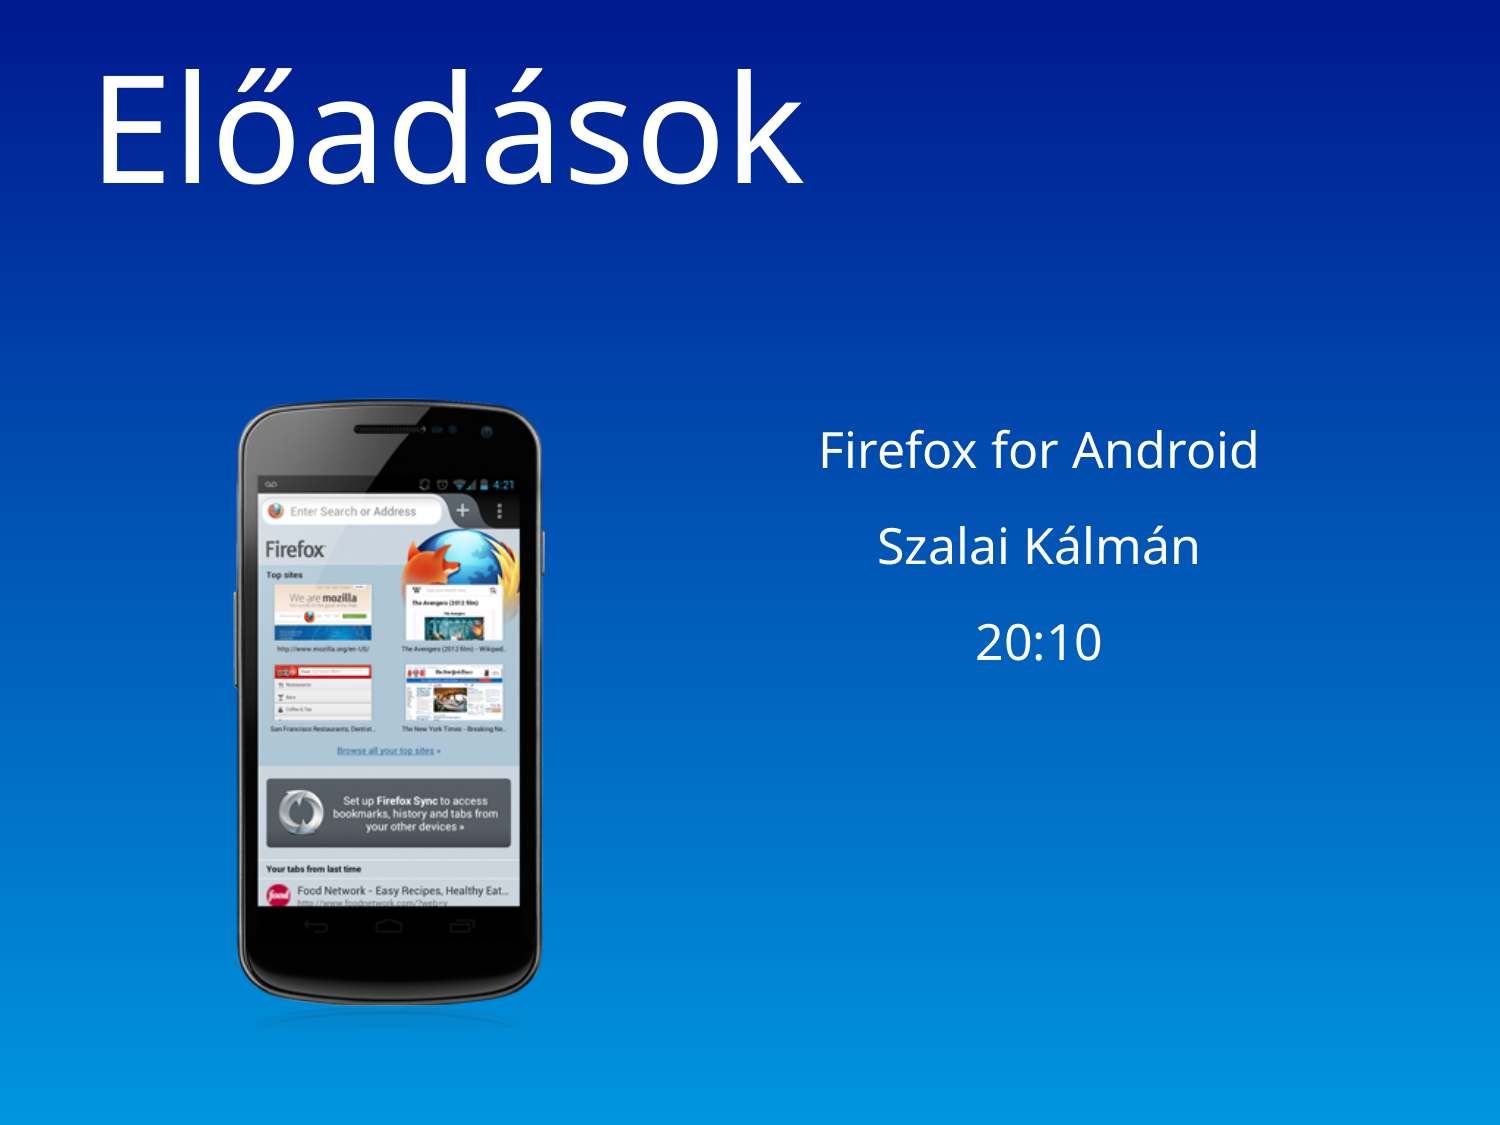

# Előadások
Firefox for Android
Szalai Kálmán
20:10